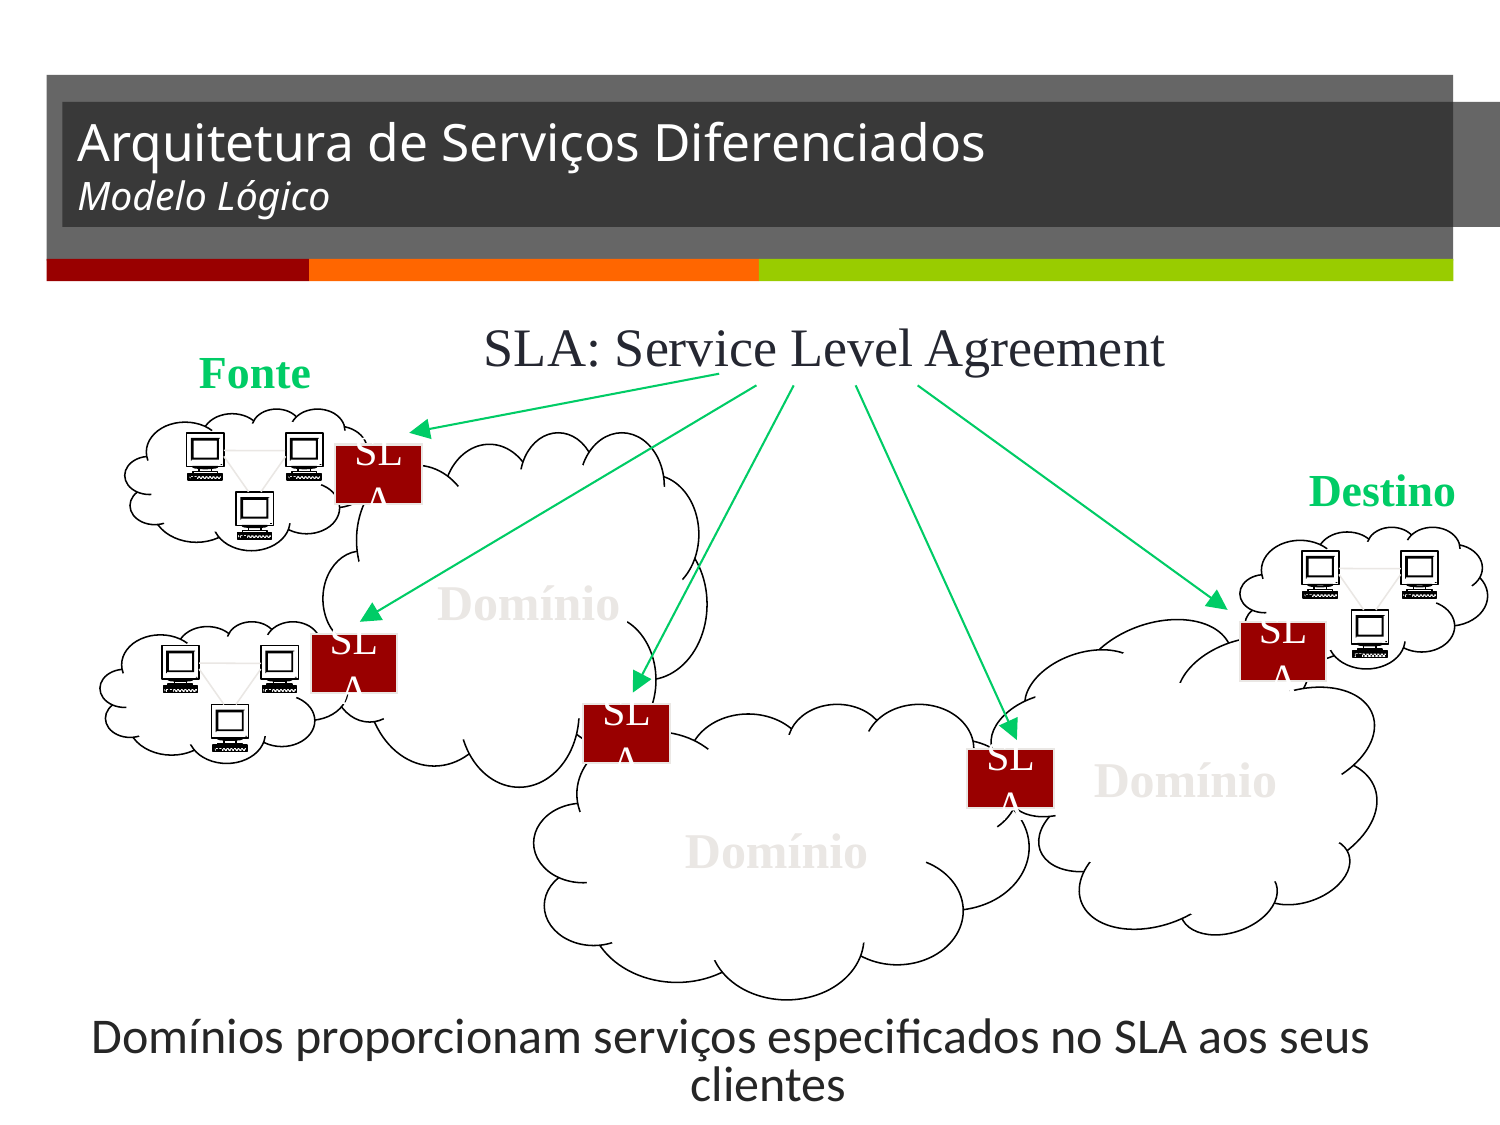

# Arquitetura de Serviços Diferenciados Modelo Lógico
SLA: Service Level Agreement
Fonte
SLA
Destino
Domínio
SLA
SLA
SLA
Domínio
SLA
Domínio
Domínios proporcionam serviços especificados no SLA aos seus clientes